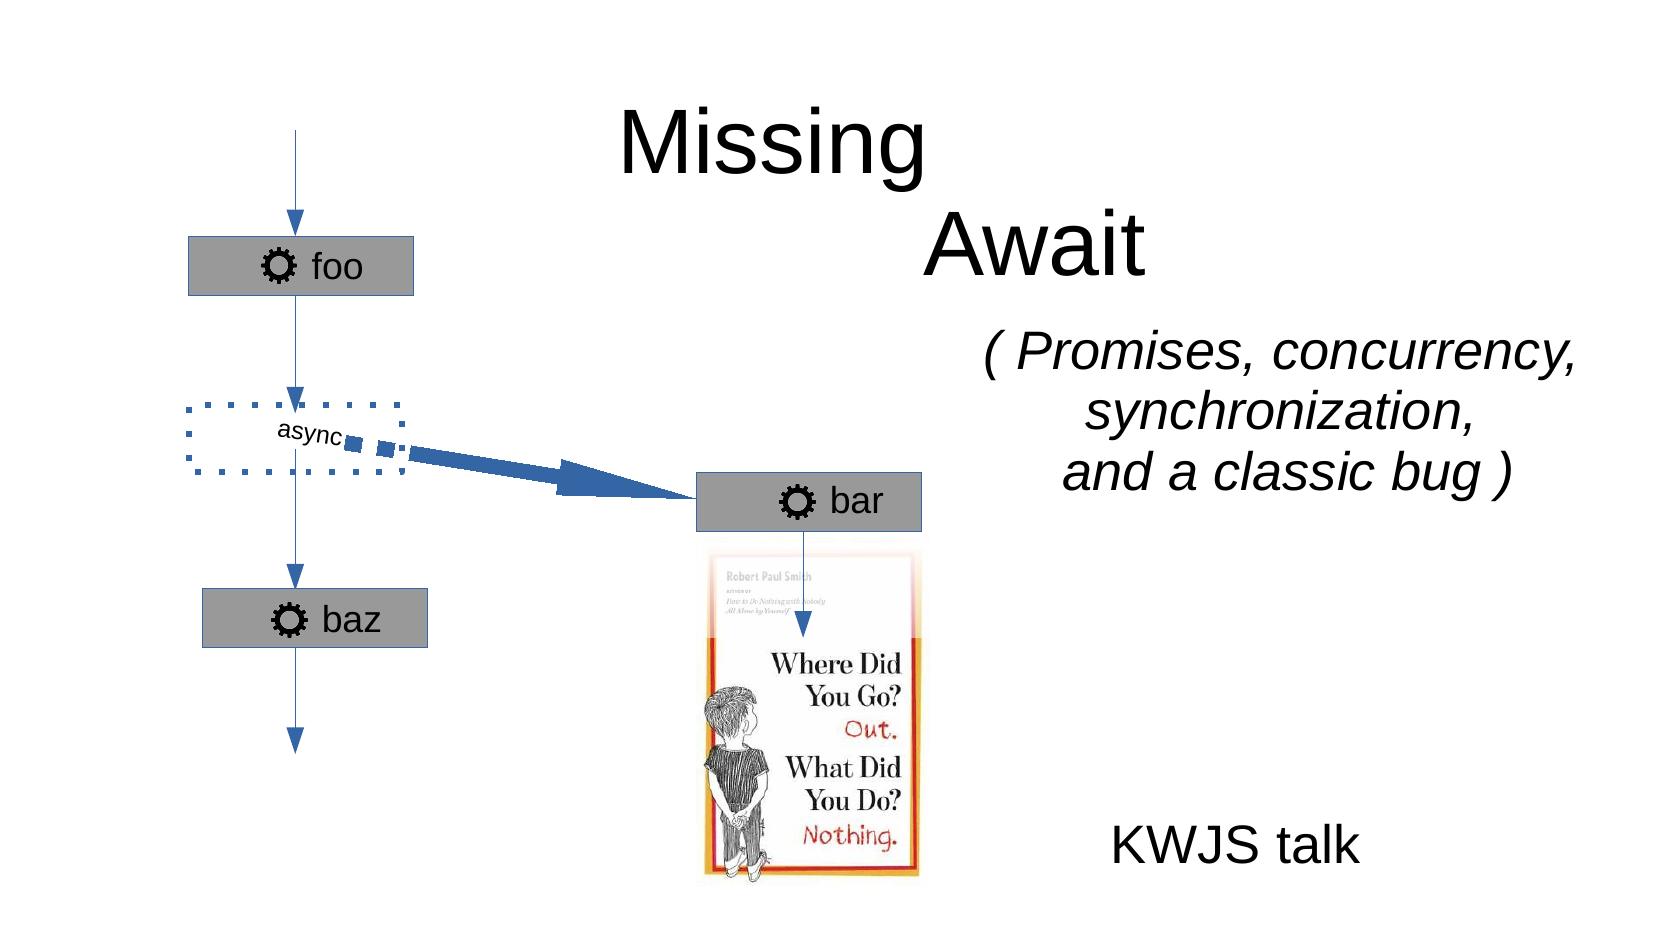

Missing
 Await
foo
( Promises, concurrency, synchronization,
 and a classic bug )
async
bar
baz
KWJS talk